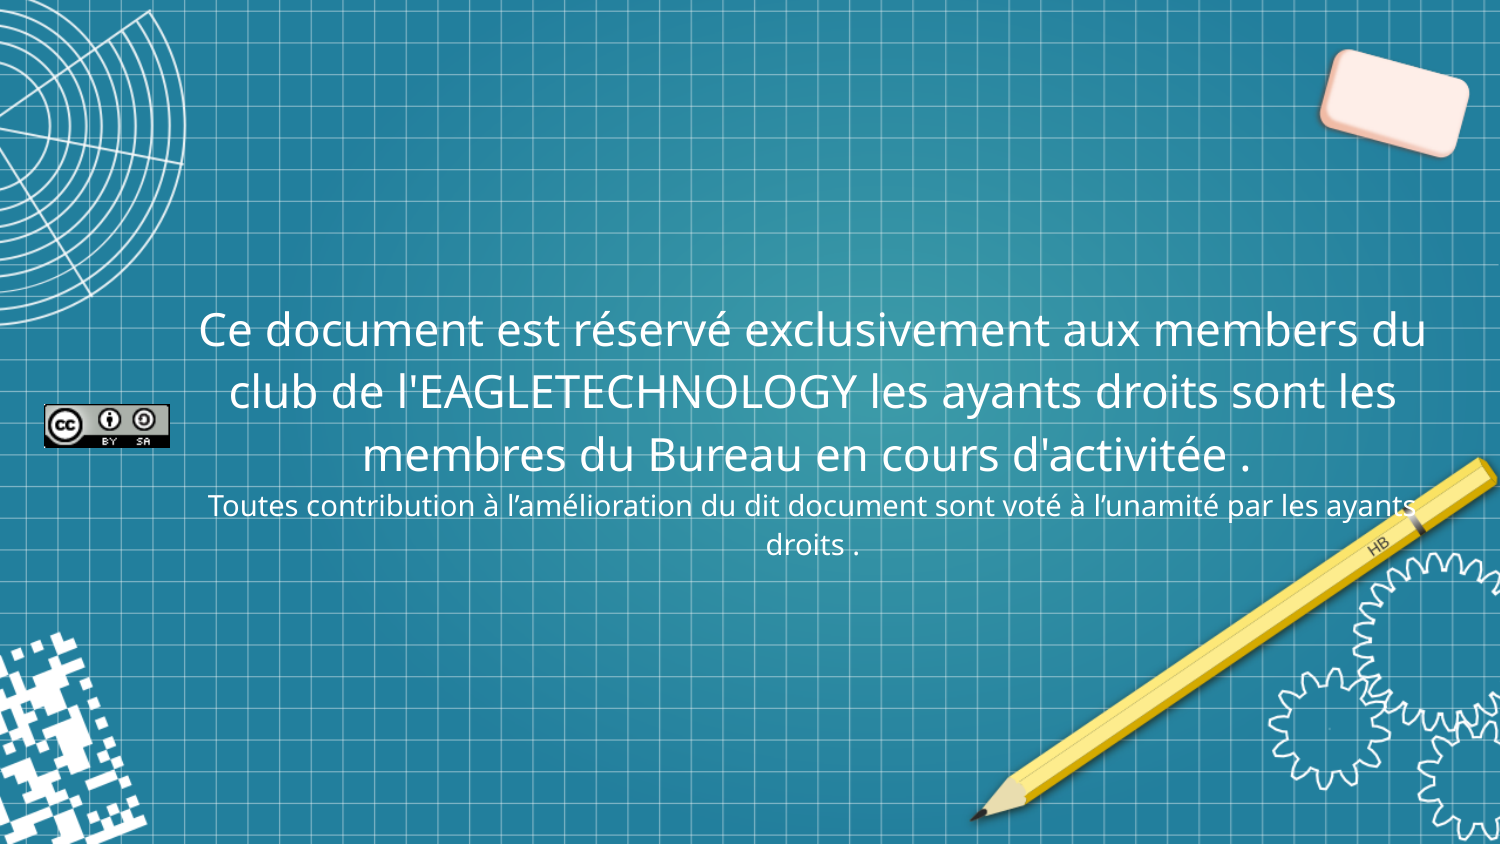

# Ce document est réservé exclusivement aux members du club de l'EAGLETECHNOLOGY les ayants droits sont les membres du Bureau en cours d'activitée . Toutes contribution à l’amélioration du dit document sont voté à l’unamité par les ayants droits .